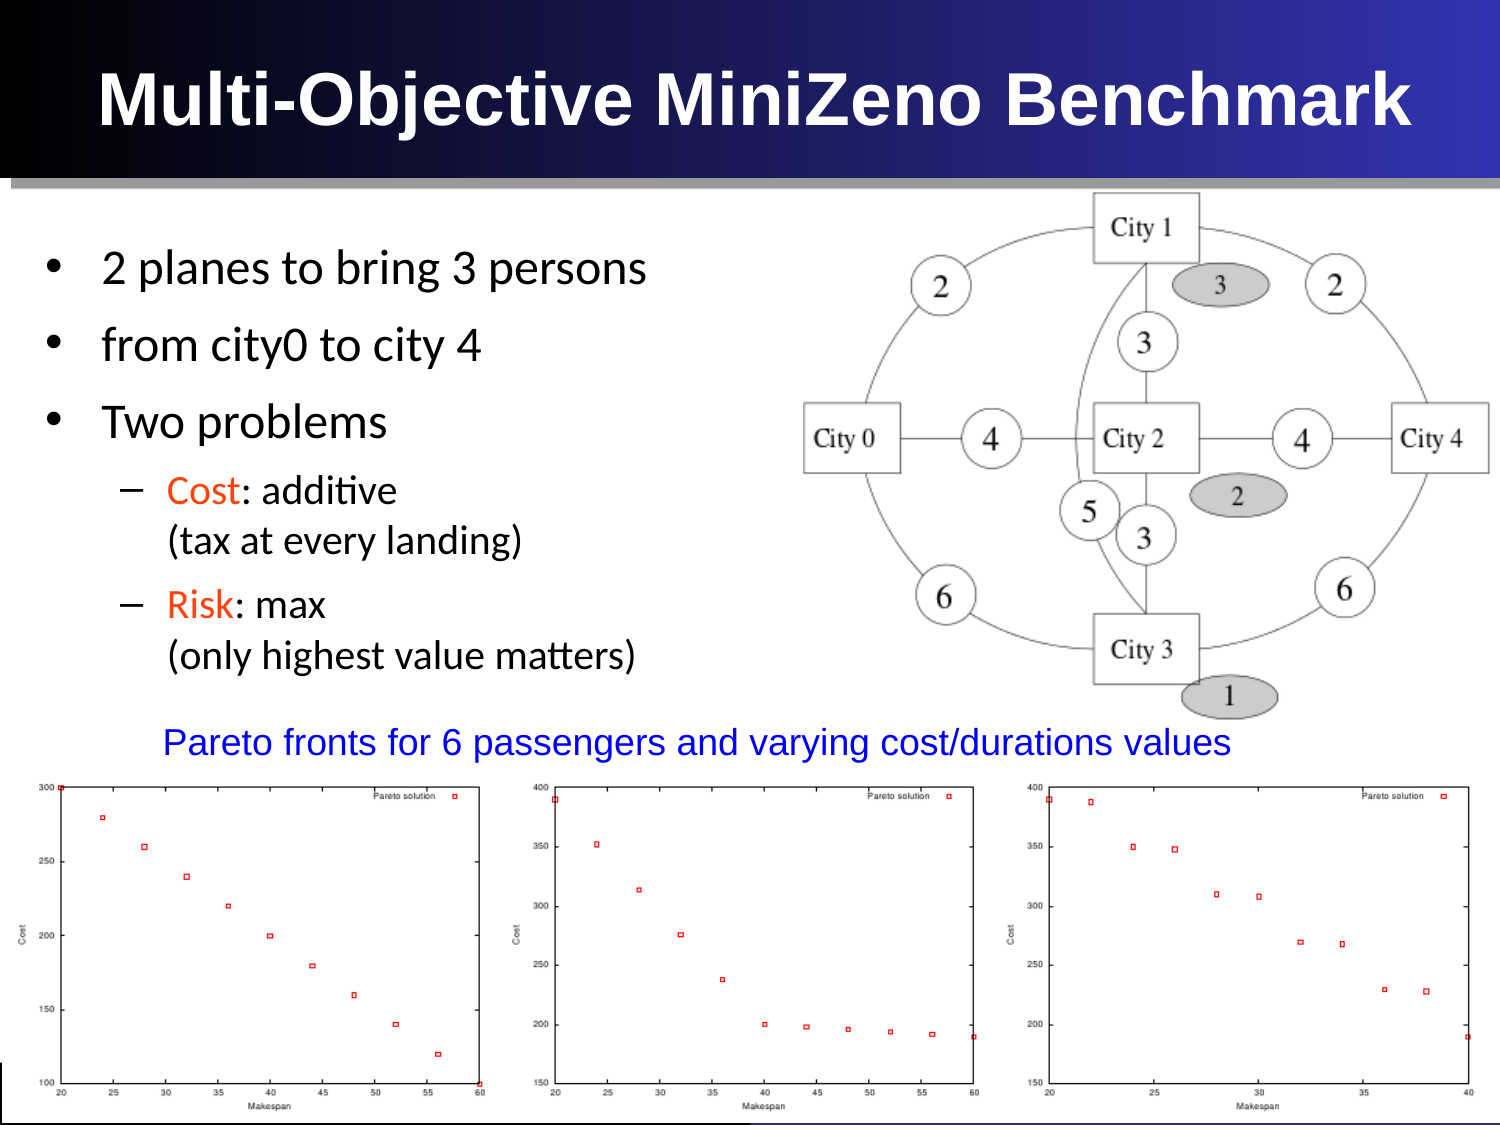

Multi-Objective MiniZeno Benchmark
# 2 planes to bring 3 persons
from city0 to city 4
Two problems
Cost: additive
(tax at every landing)
Risk: max
(only highest value matters)
Pareto fronts for 6 passengers and varying cost/durations values
14